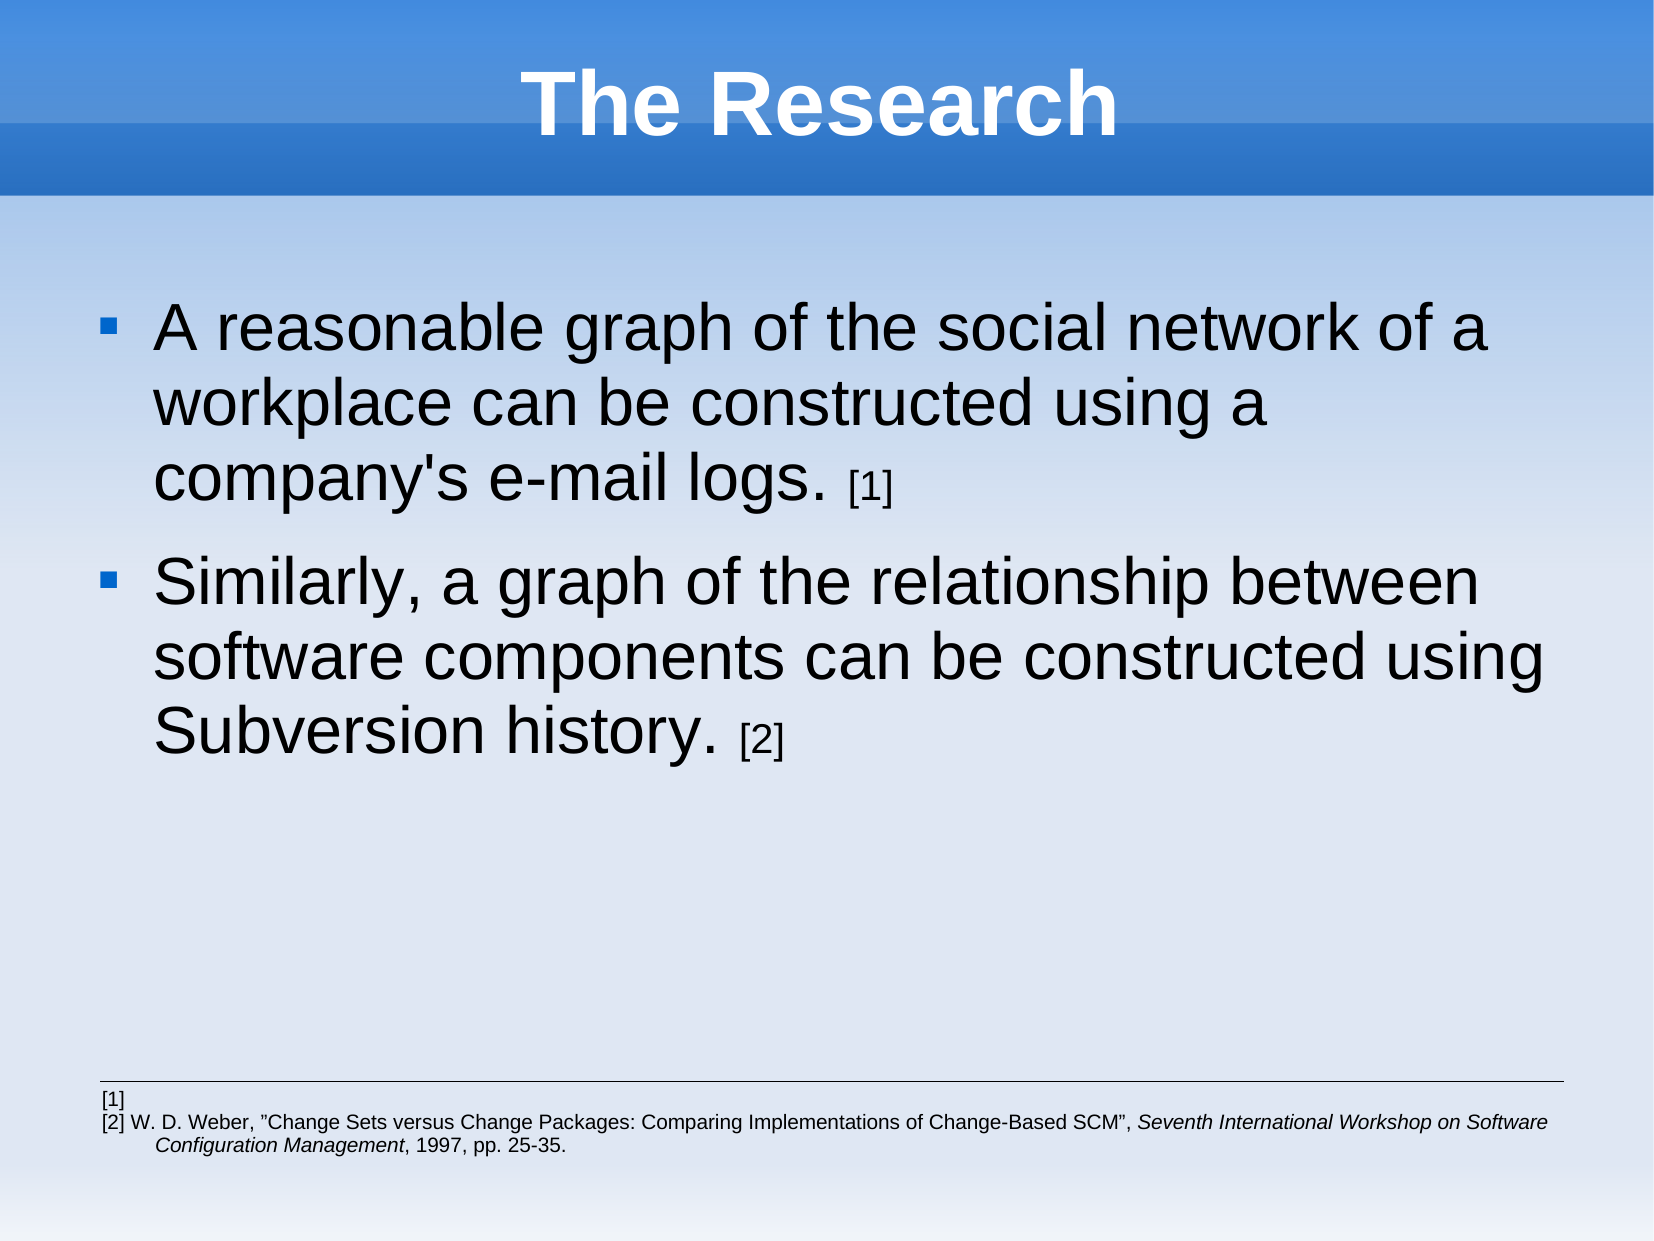

# The Research
A reasonable graph of the social network of a workplace can be constructed using a company's e-mail logs. [1]
Similarly, a graph of the relationship between software components can be constructed using Subversion history. [2]
[1]
[2] W. D. Weber, ”Change Sets versus Change Packages: Comparing Implementations of Change-Based SCM”, Seventh International Workshop on Software Configuration Management, 1997, pp. 25-35.